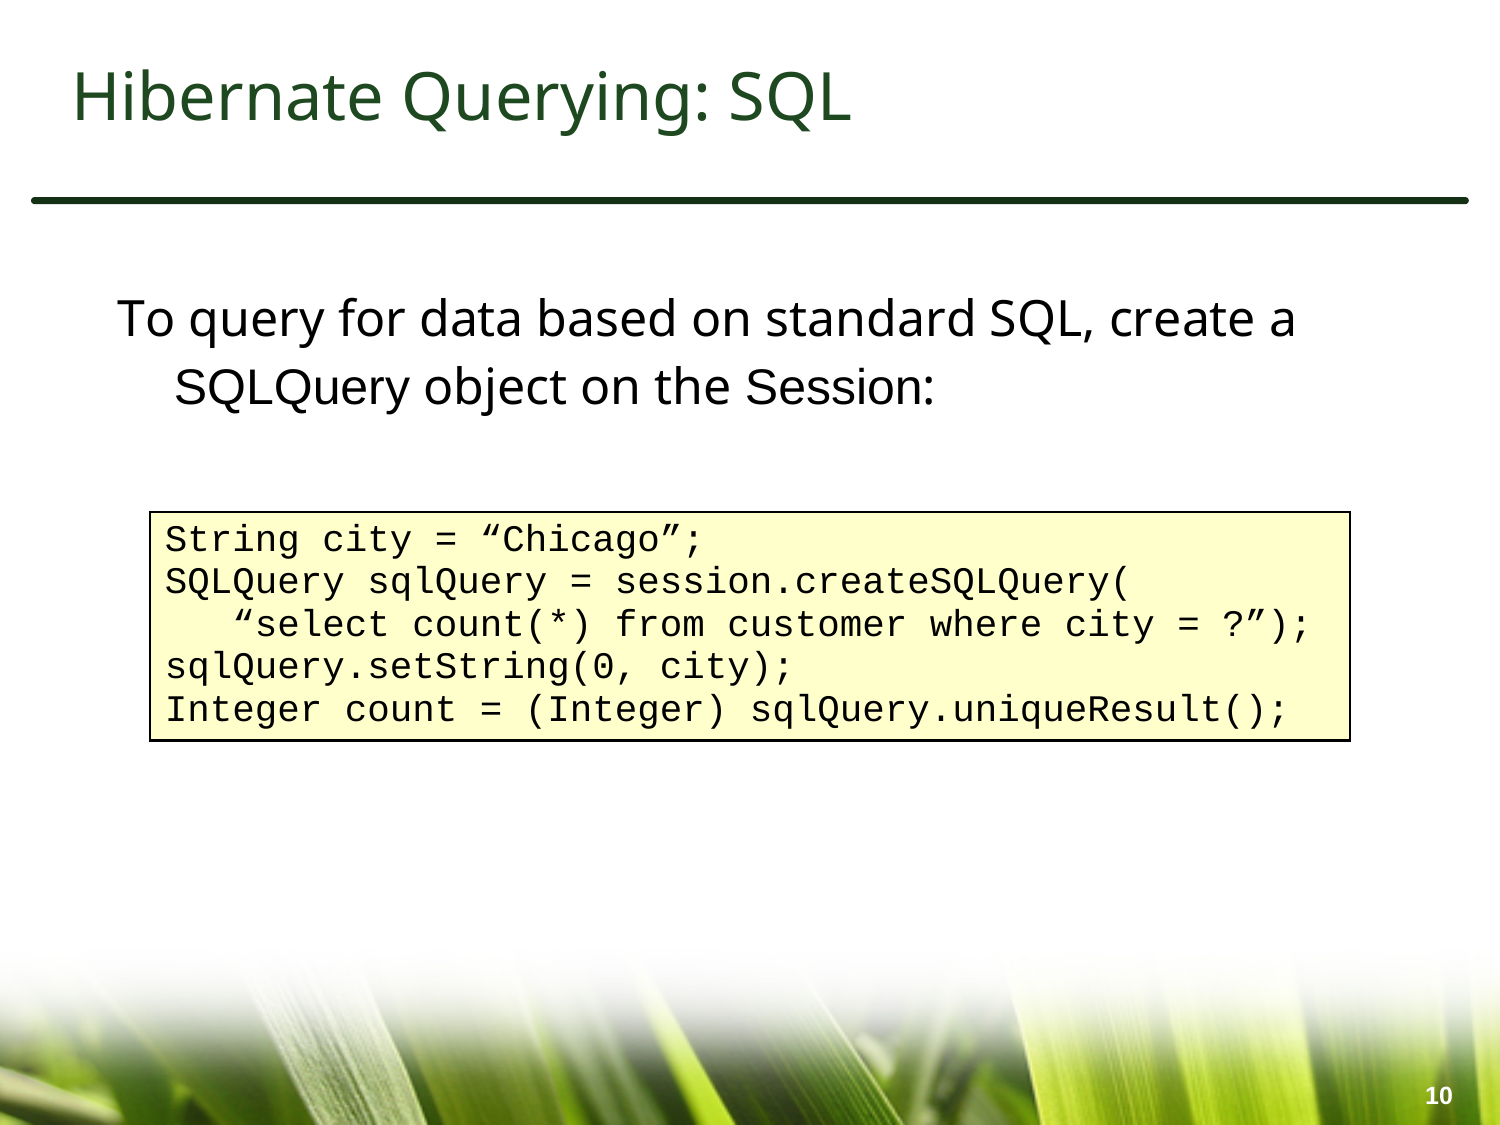

# Hibernate Querying: SQL
To query for data based on standard SQL, create a SQLQuery object on the Session:
String city = “Chicago”;
SQLQuery sqlQuery = session.createSQLQuery(
 “select count(*) from customer where city = ?”);
sqlQuery.setString(0, city);
Integer count = (Integer) sqlQuery.uniqueResult();